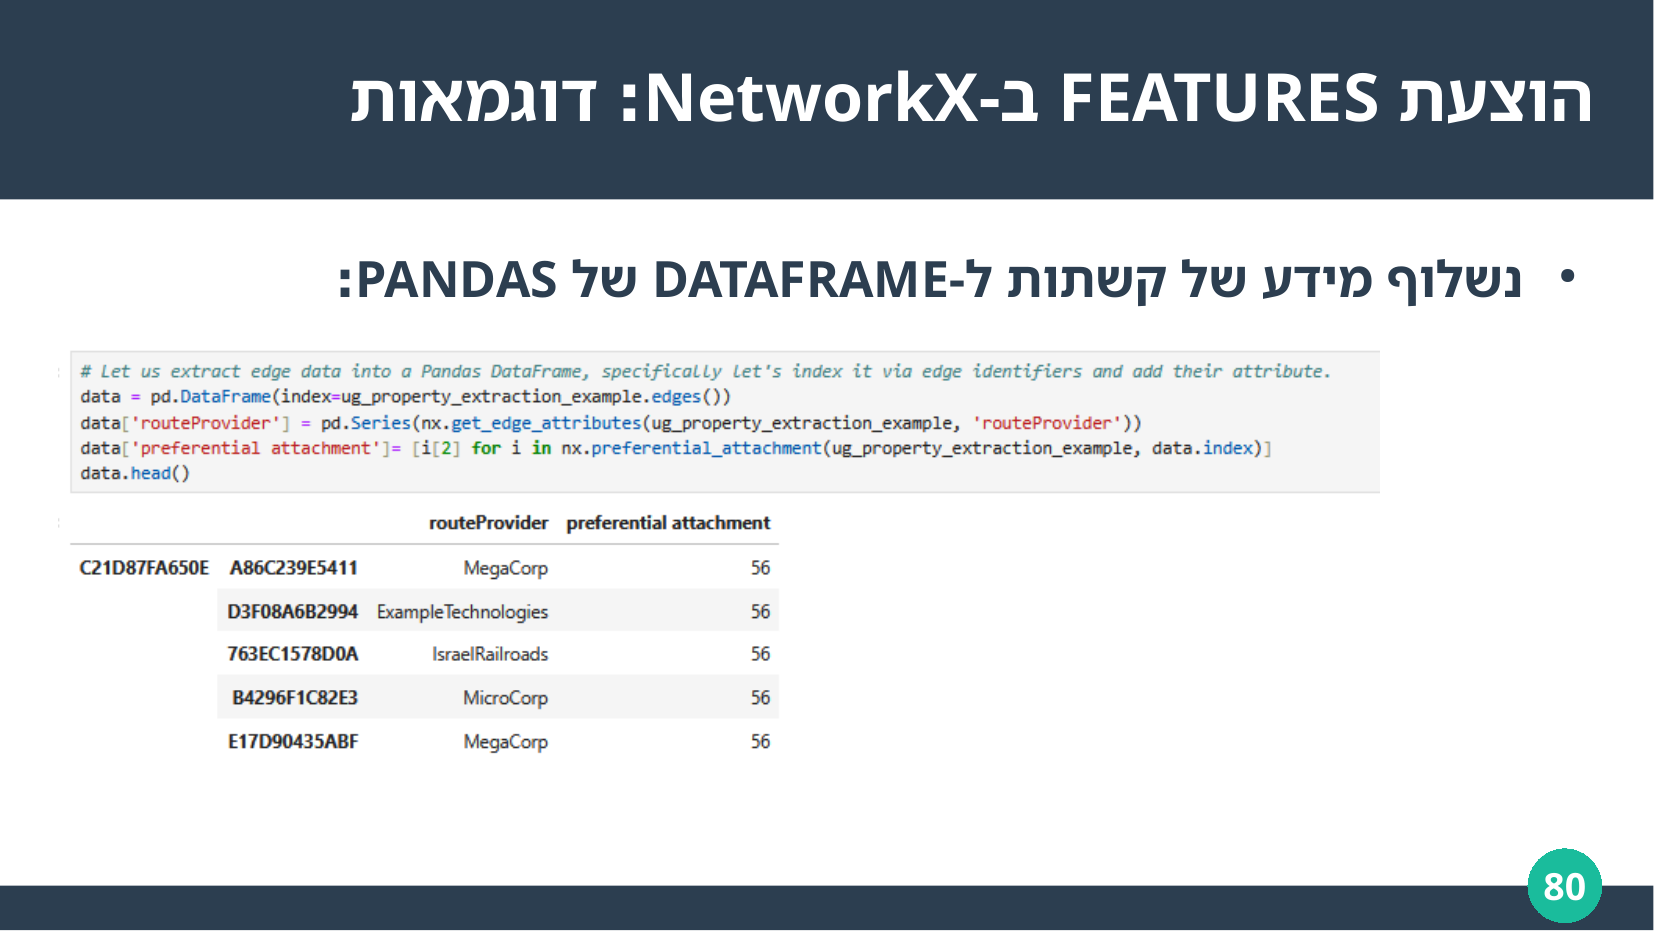

# הוצעת FEATURES ב-NetworkX: דוגמאות
נשלוף מידע של קשתות ל-DATAFRAME של PANDAS:
80